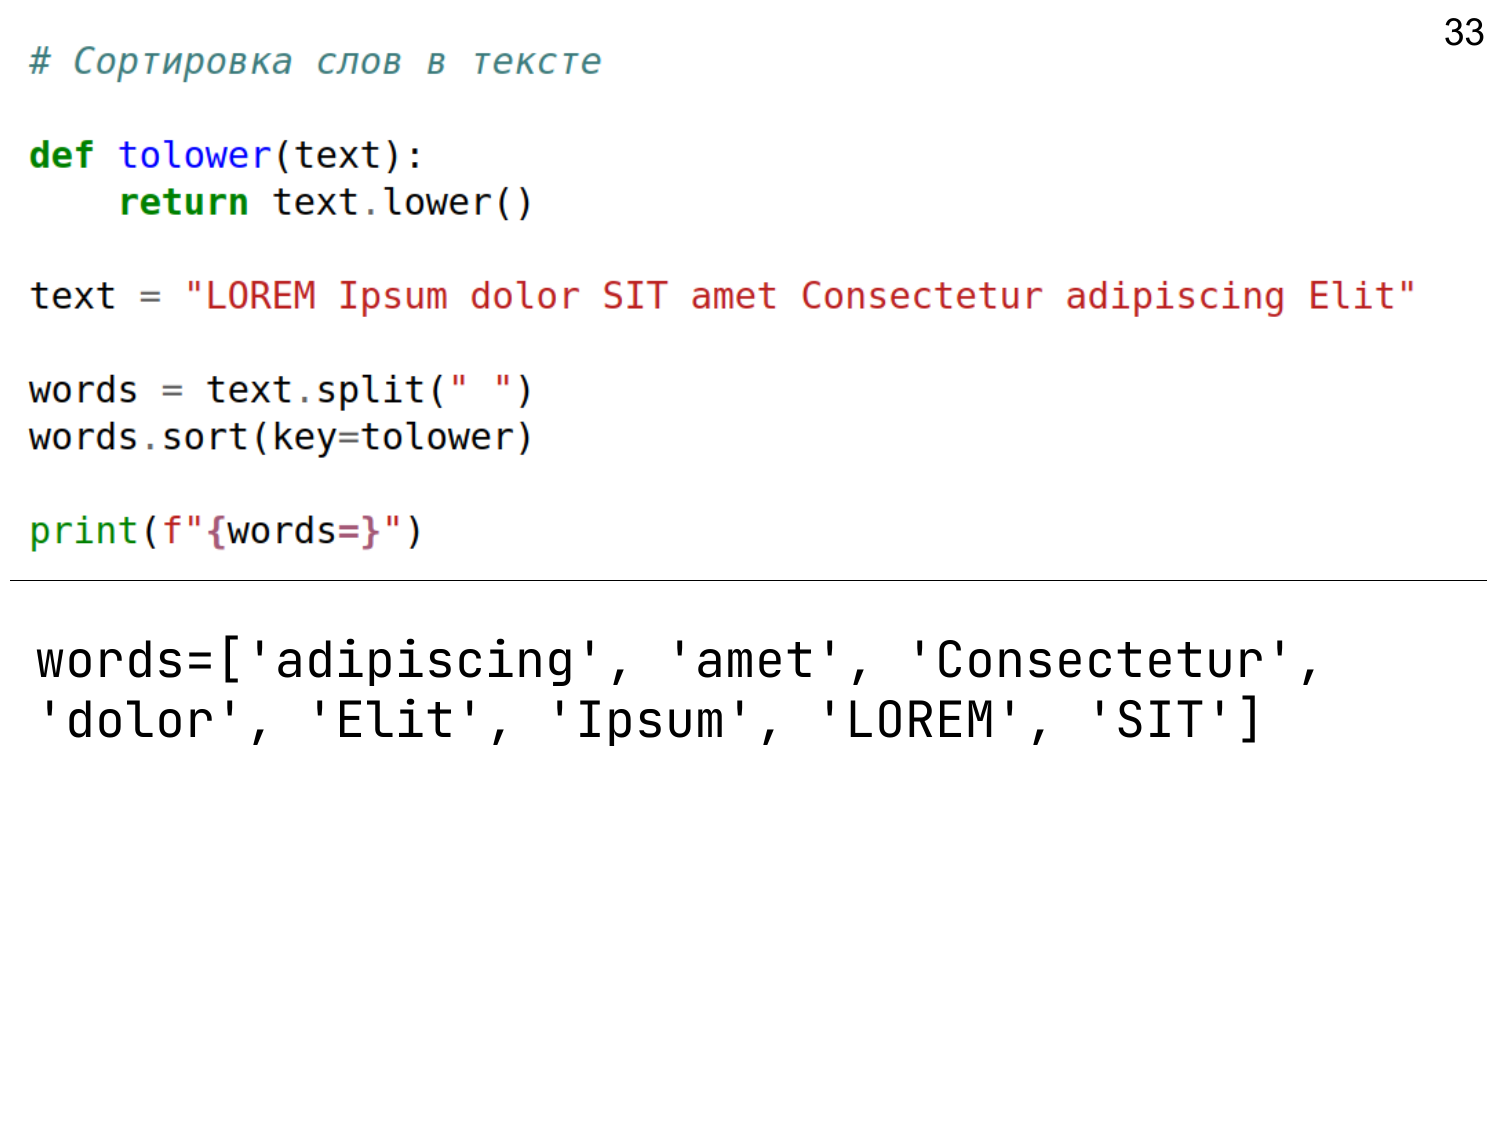

words=['adipiscing', 'amet', 'Consectetur', 'dolor', 'Elit', 'Ipsum', 'LOREM', 'SIT']